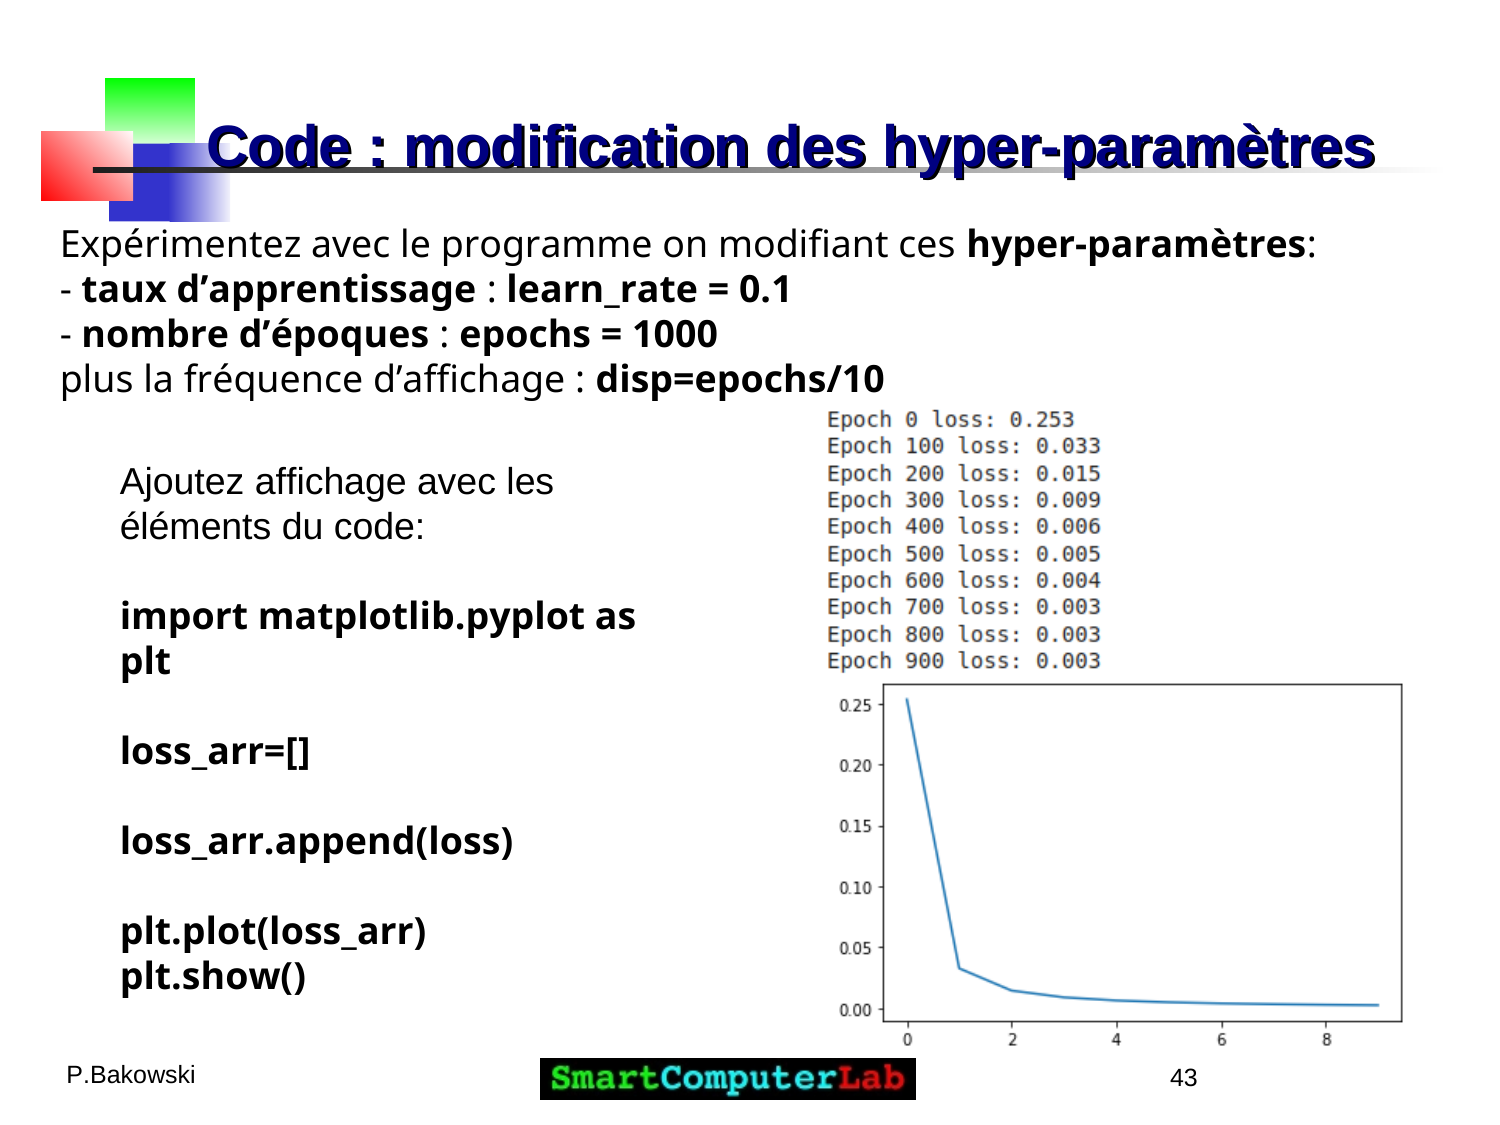

# Code : modification des hyper-paramètres
Expérimentez avec le programme on modifiant ces hyper-paramètres:
- taux d’apprentissage : learn_rate = 0.1
- nombre d’époques : epochs = 1000
plus la fréquence d’affichage : disp=epochs/10
Ajoutez affichage avec les éléments du code:
import matplotlib.pyplot as plt
loss_arr=[]
loss_arr.append(loss)
plt.plot(loss_arr)
plt.show()
43